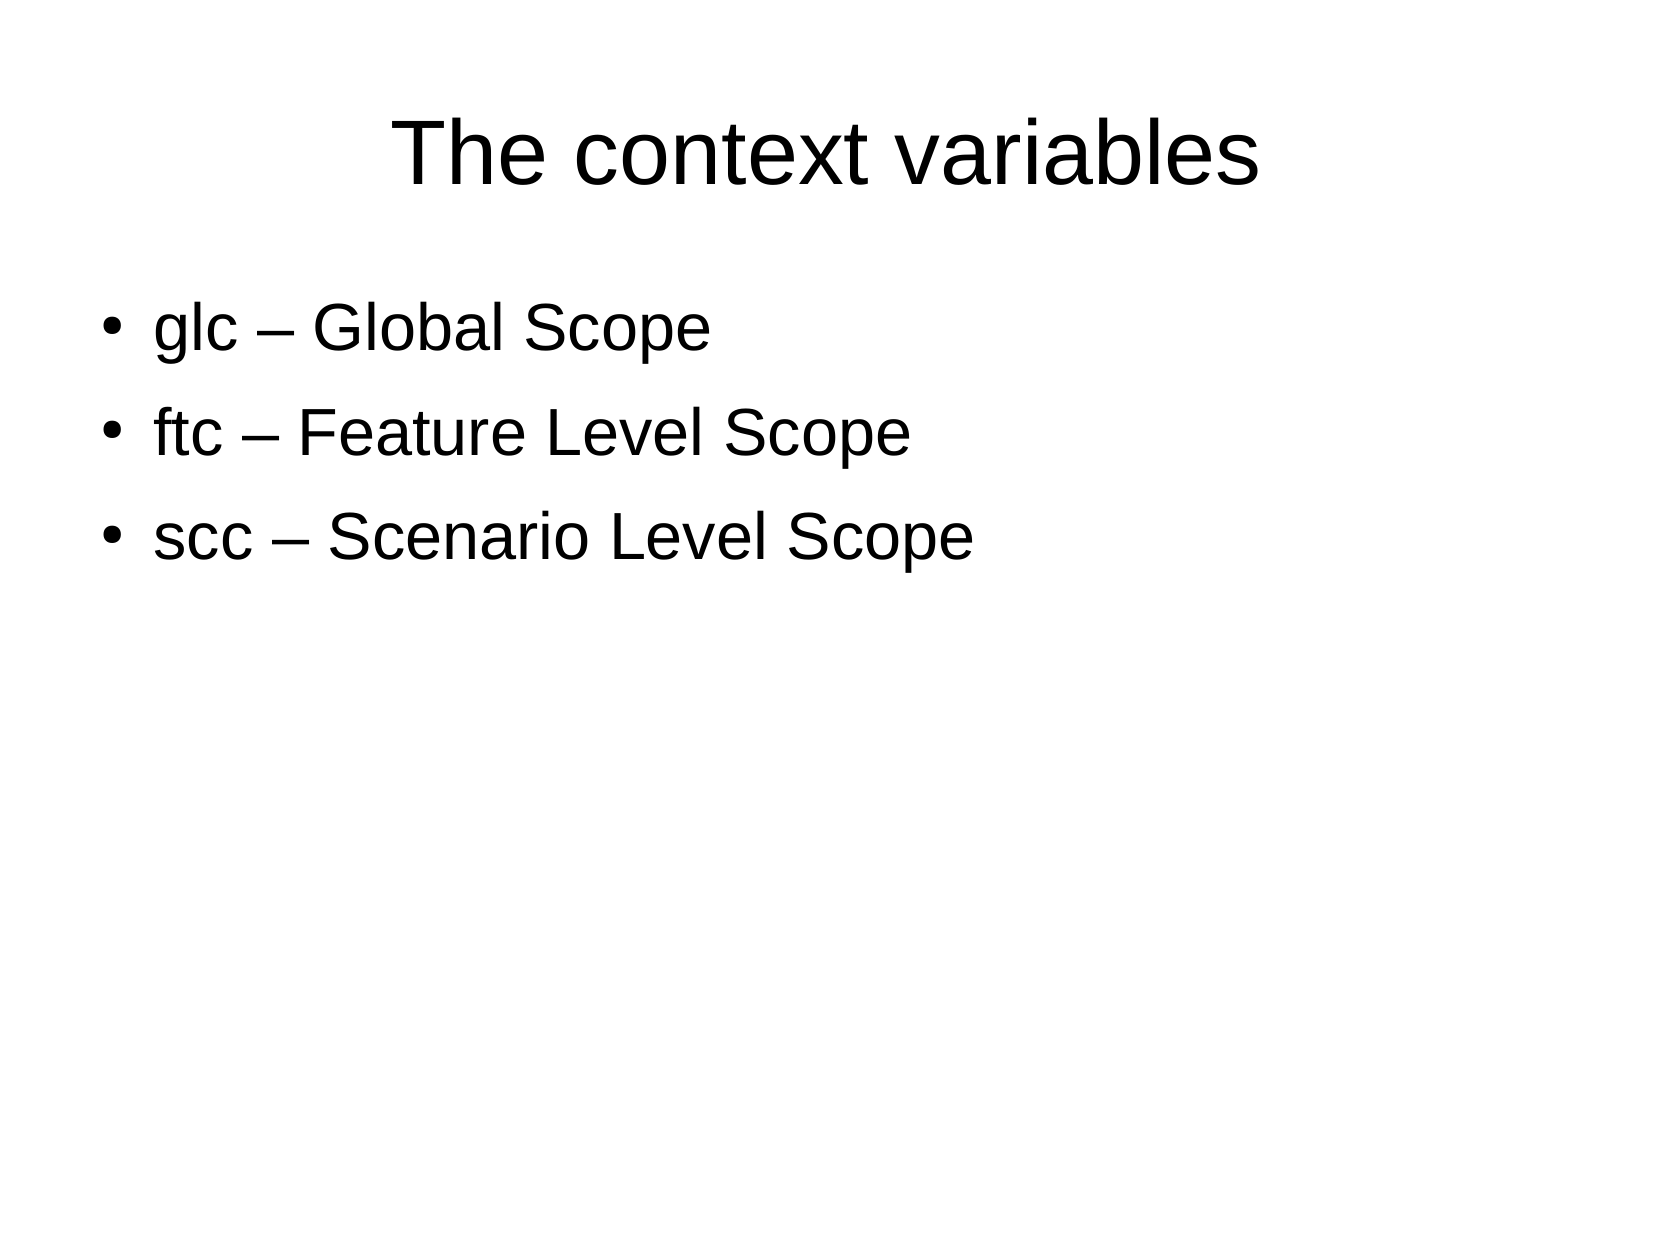

# The context variables
glc – Global Scope
ftc – Feature Level Scope
scc – Scenario Level Scope